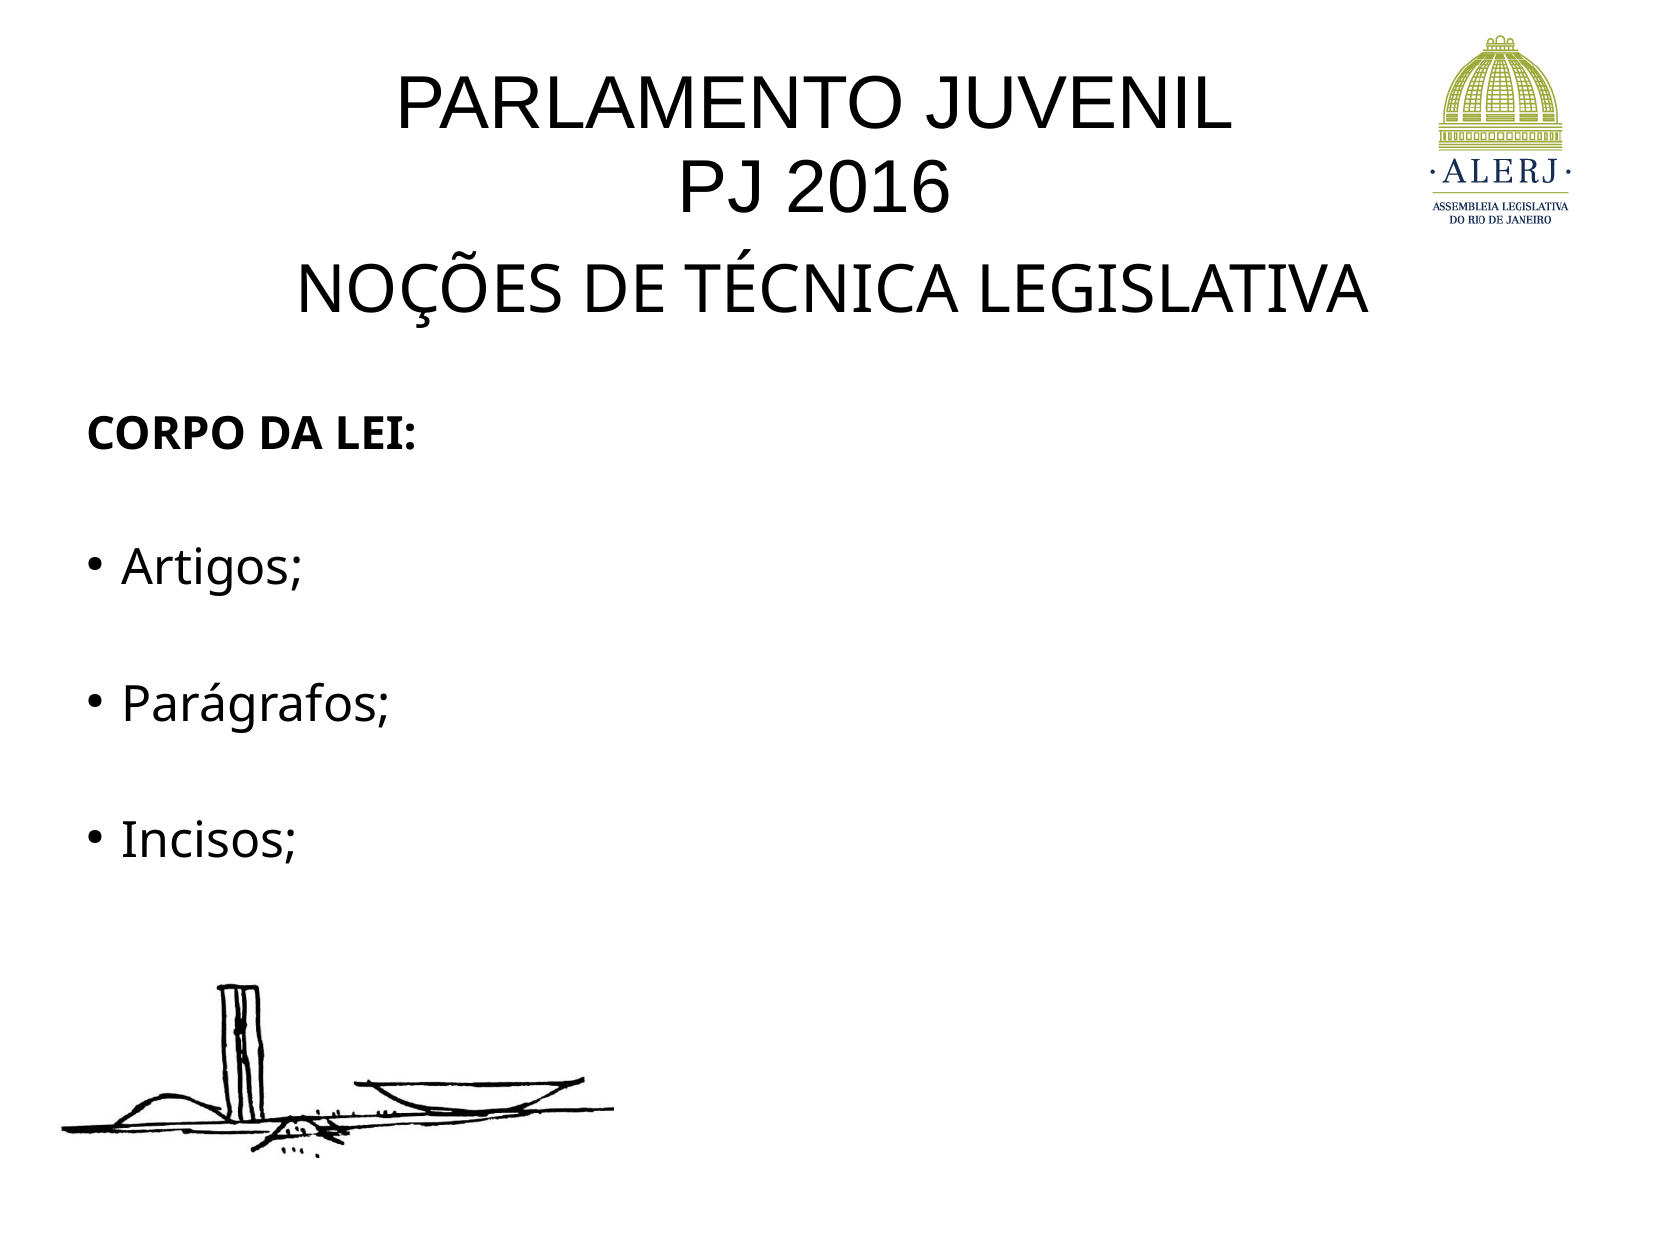

# PARLAMENTO JUVENIL PJ 2016
NOÇÕES DE TÉCNICA LEGISLATIVA
CORPO DA LEI:
Artigos;
Parágrafos;
Incisos;